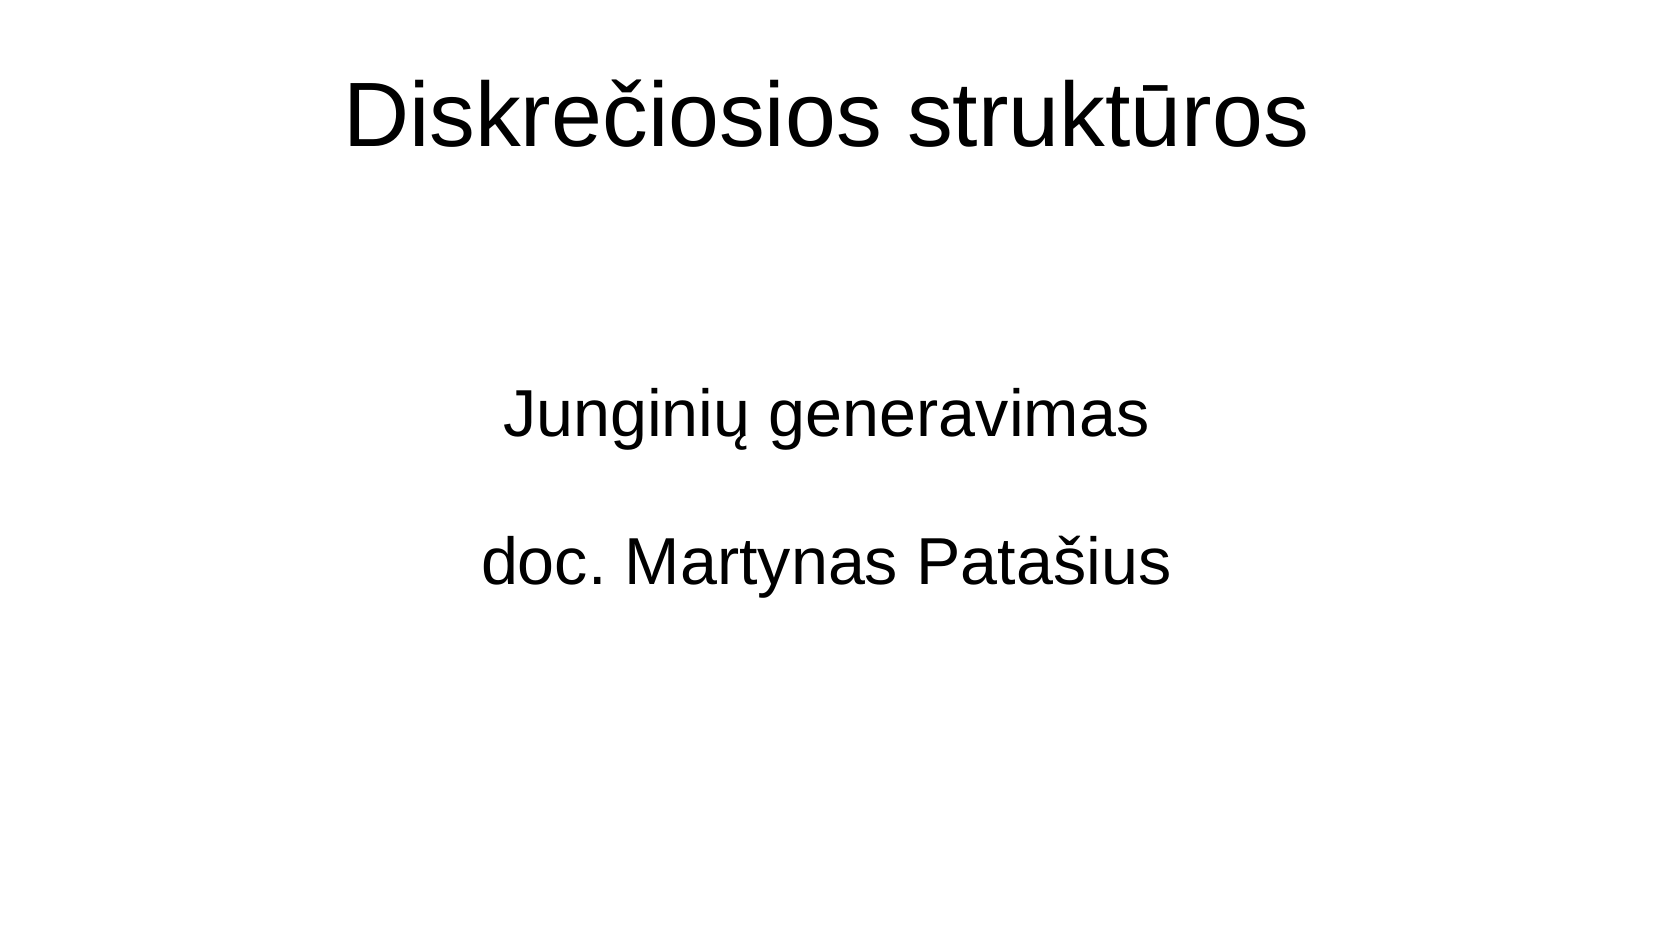

# Diskrečiosios struktūros
Junginių generavimas
doc. Martynas Patašius